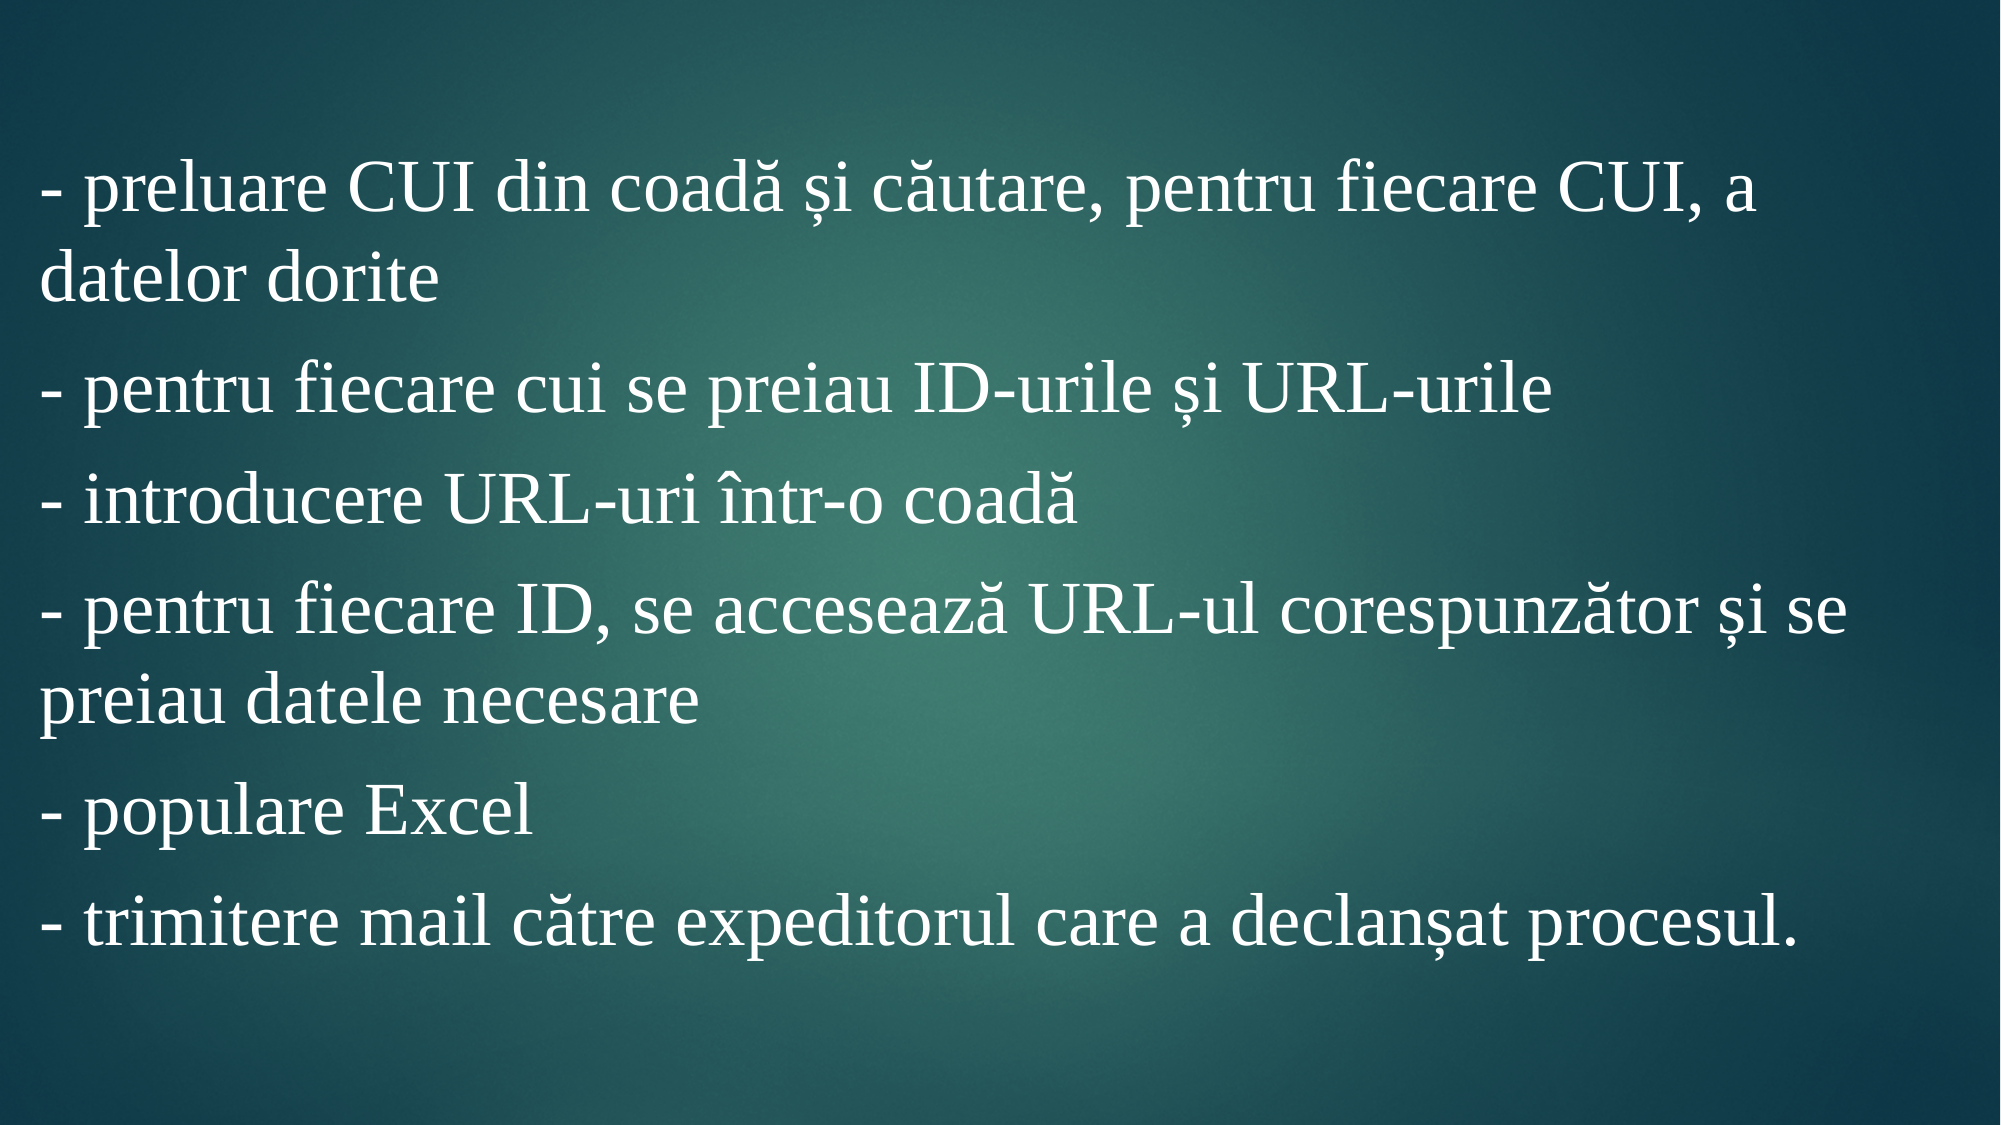

# - preluare CUI din coadă și căutare, pentru fiecare CUI, a datelor dorite
- pentru fiecare cui se preiau ID-urile și URL-urile
- introducere URL-uri într-o coadă
- pentru fiecare ID, se accesează URL-ul corespunzător și se preiau datele necesare
- populare Excel
- trimitere mail către expeditorul care a declanșat procesul.